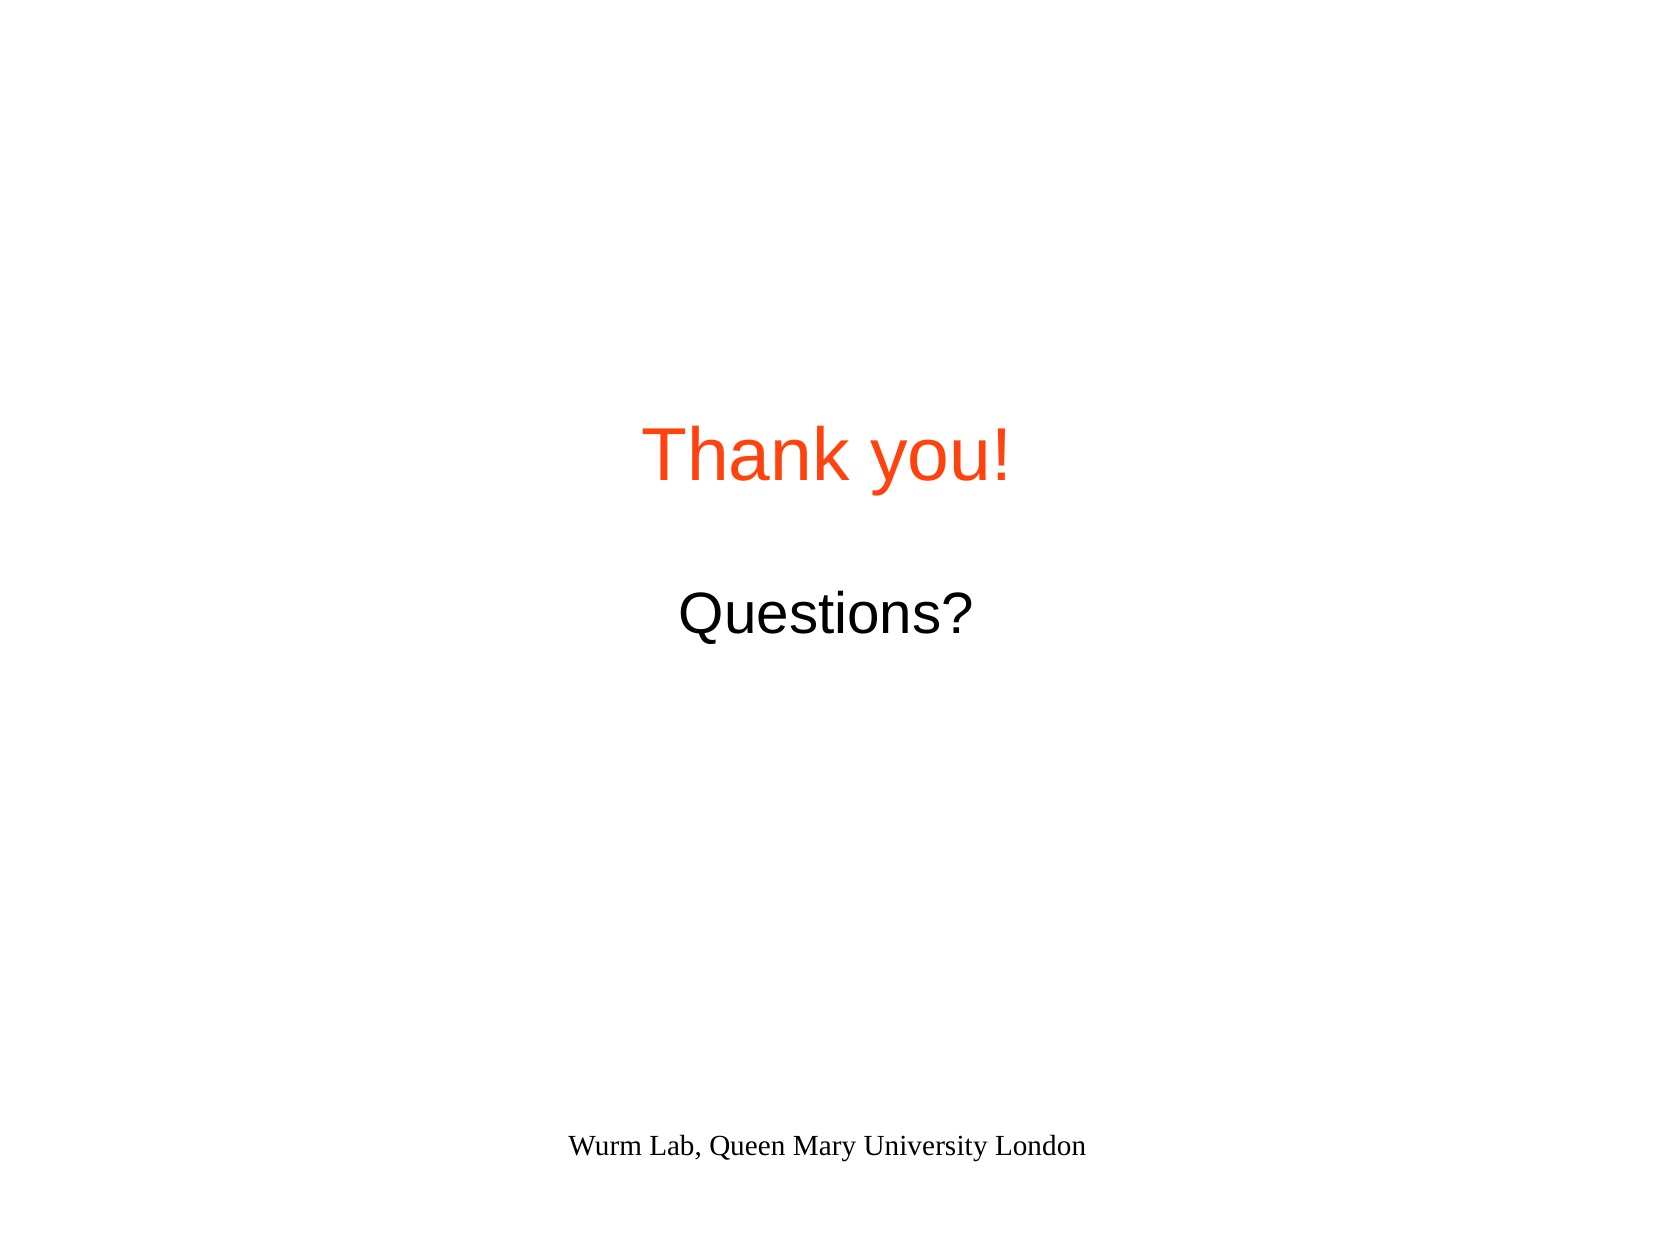

# Thank you!
Questions?
Wurm Lab, Queen Mary University London